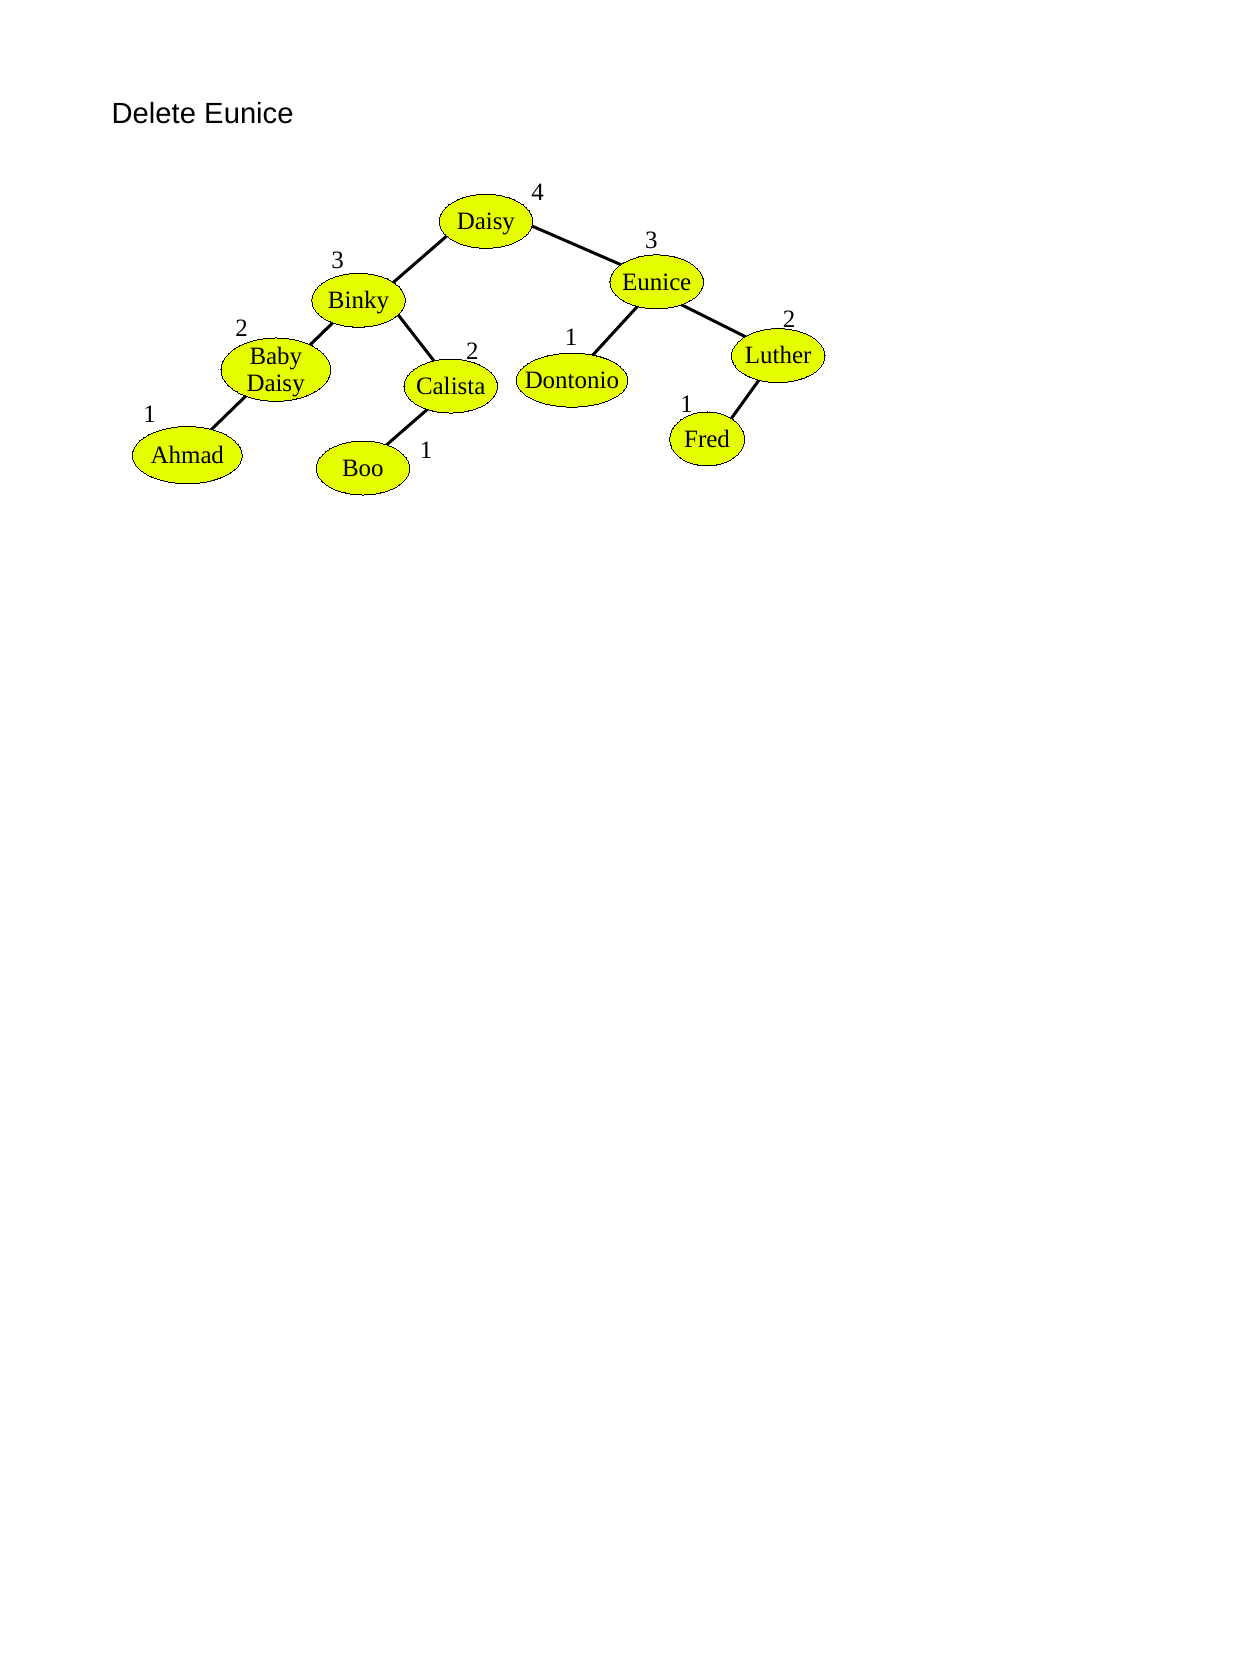

Delete Eunice
4
Daisy
3
3
Eunice
Binky
2
2
1
Luther
2
Baby
Daisy
Dontonio
Calista
1
1
Fred
Ahmad
1
Boo